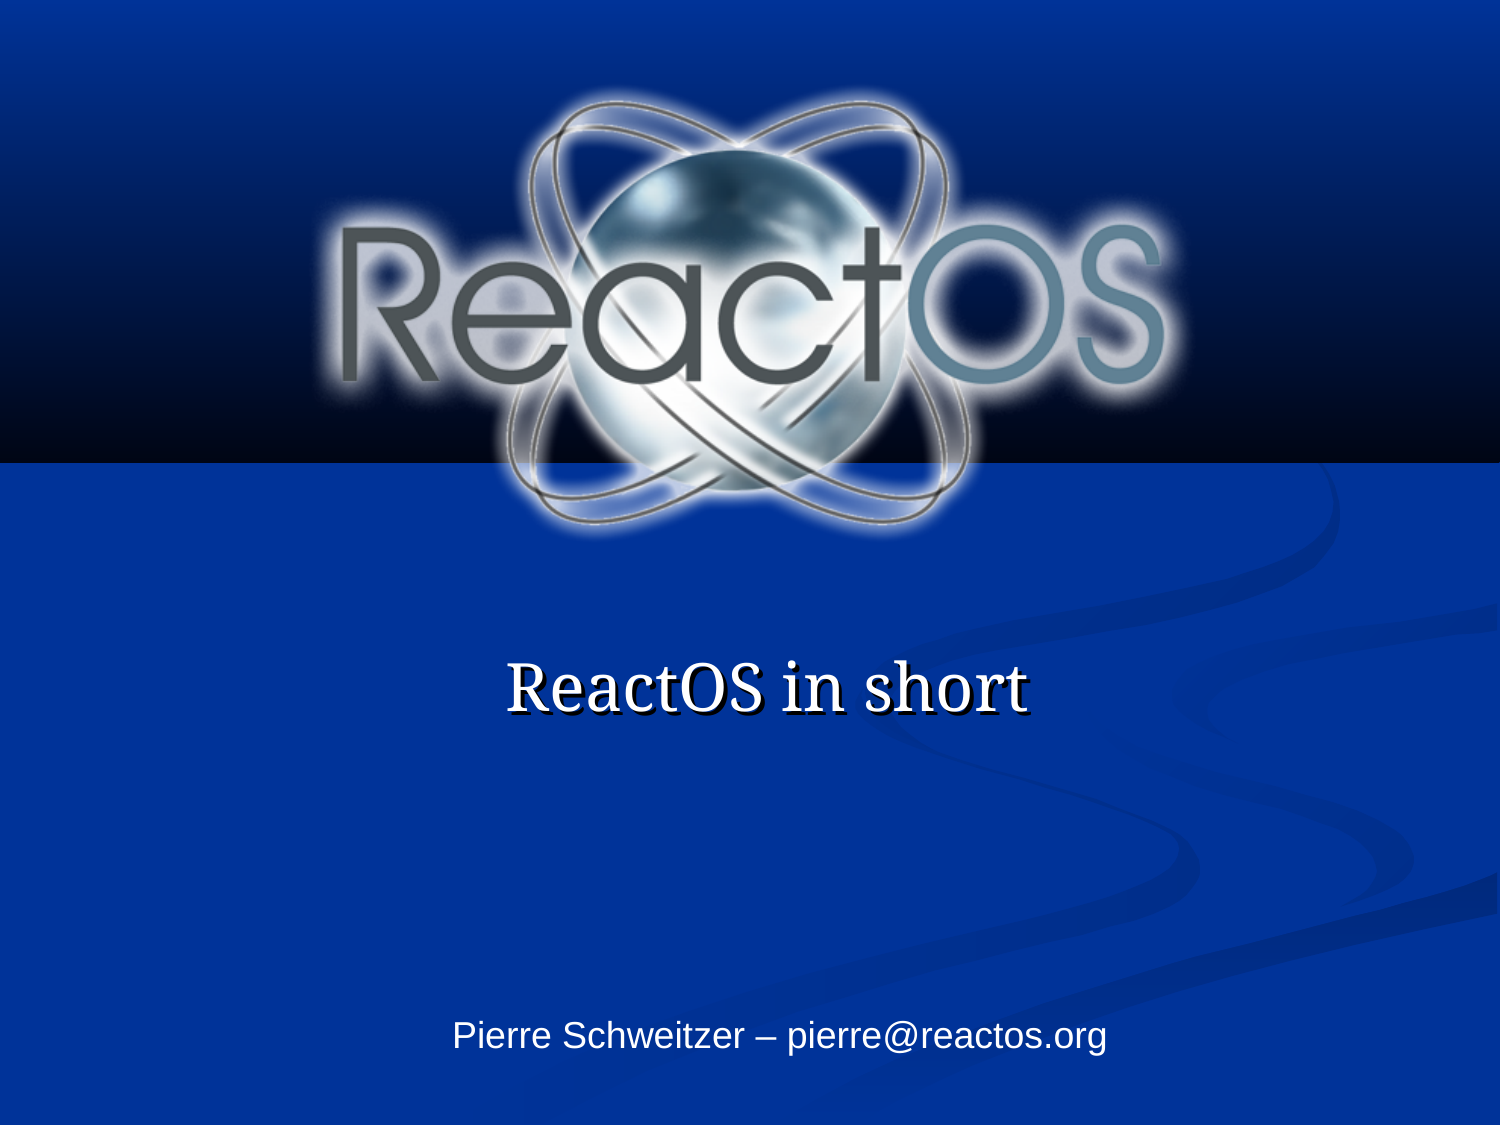

# ReactOS in short
Pierre Schweitzer – pierre@reactos.org